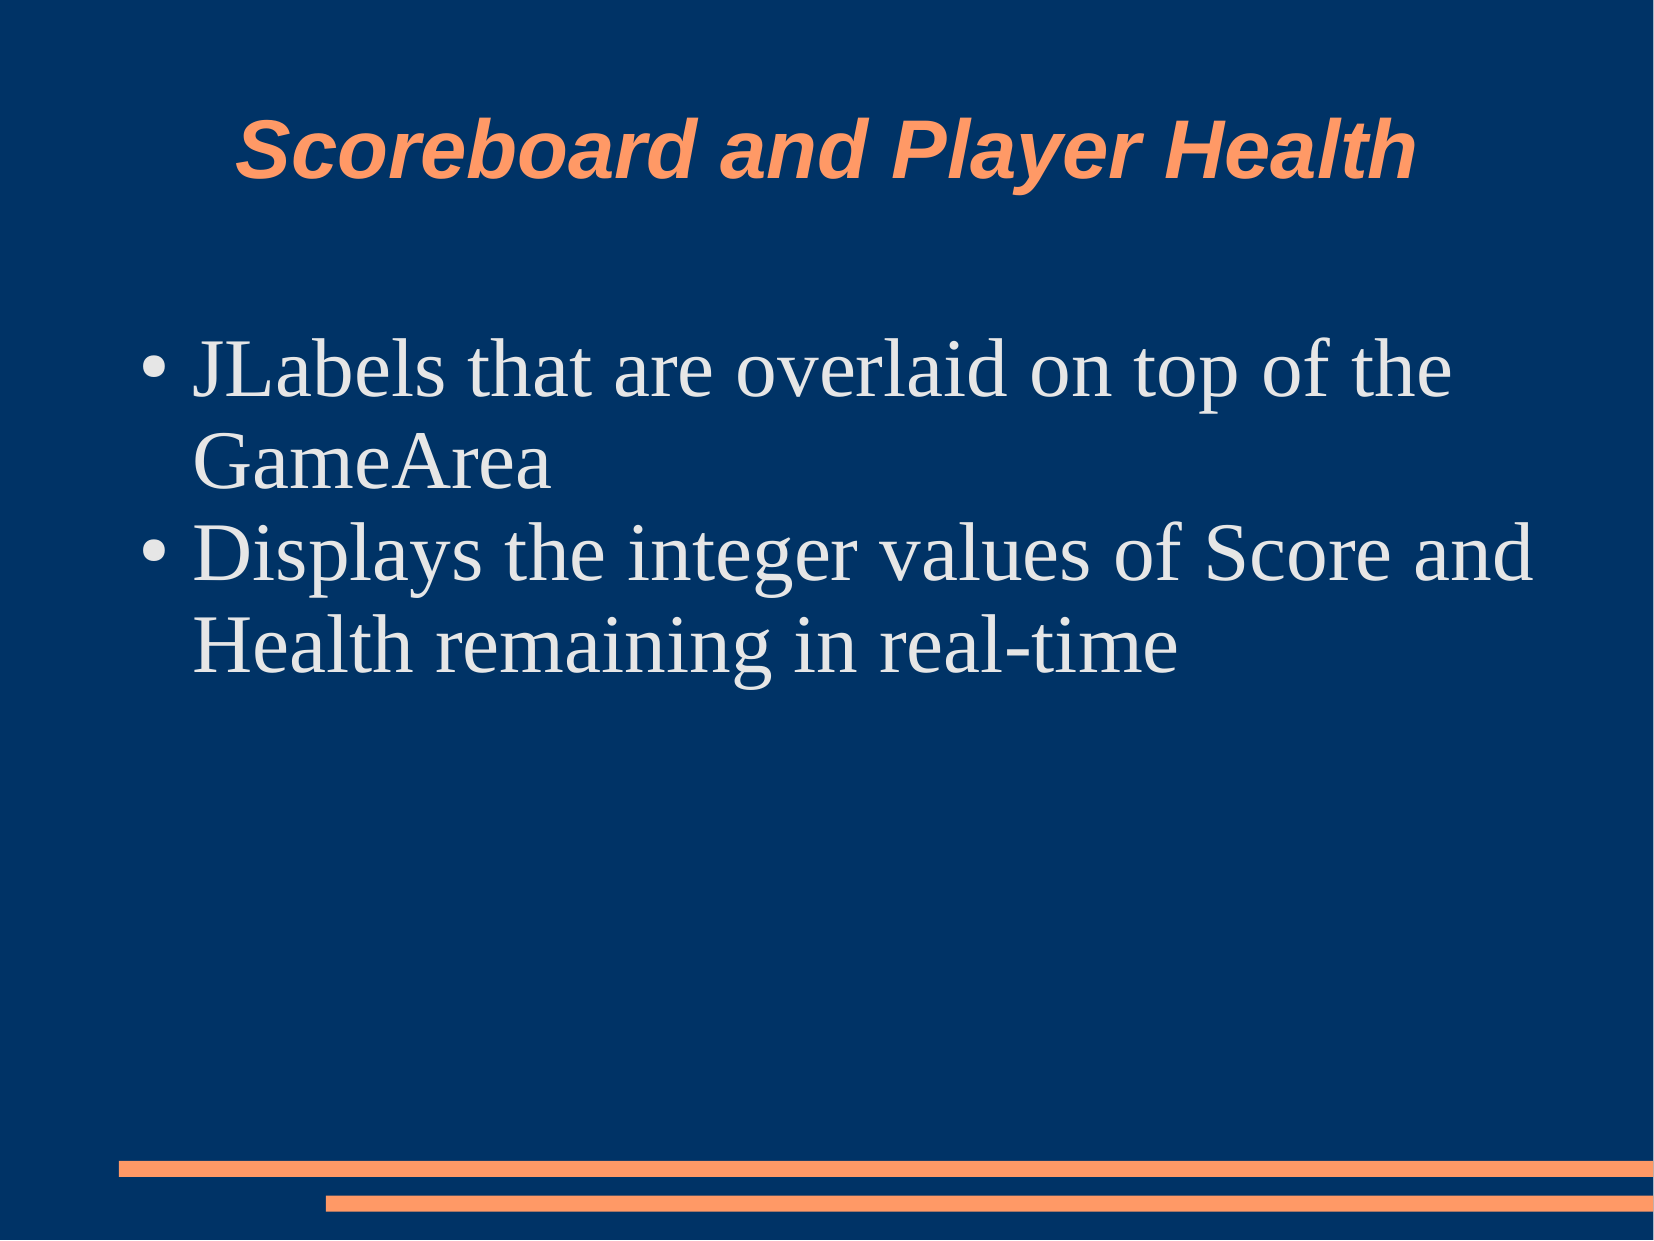

# Scoreboard and Player Health
JLabels that are overlaid on top of the GameArea
Displays the integer values of Score and Health remaining in real-time